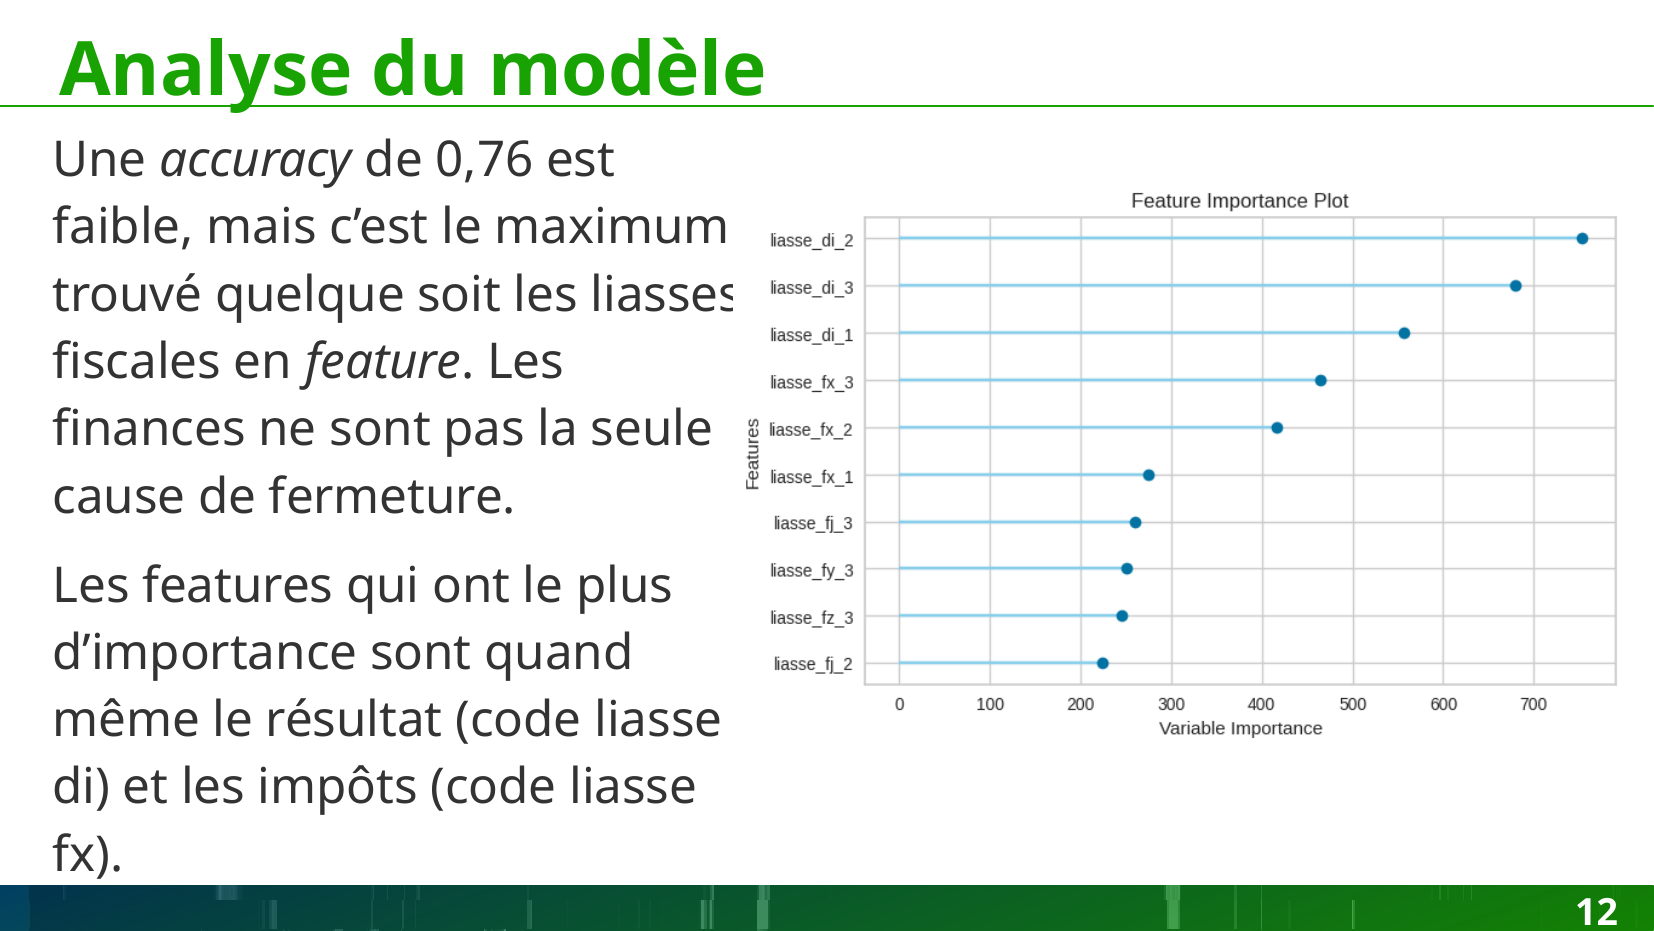

# Analyse du modèle
Une accuracy de 0,76 est faible, mais c’est le maximum trouvé quelque soit les liasses fiscales en feature. Les finances ne sont pas la seule cause de fermeture.
Les features qui ont le plus d’importance sont quand même le résultat (code liasse di) et les impôts (code liasse fx).
12